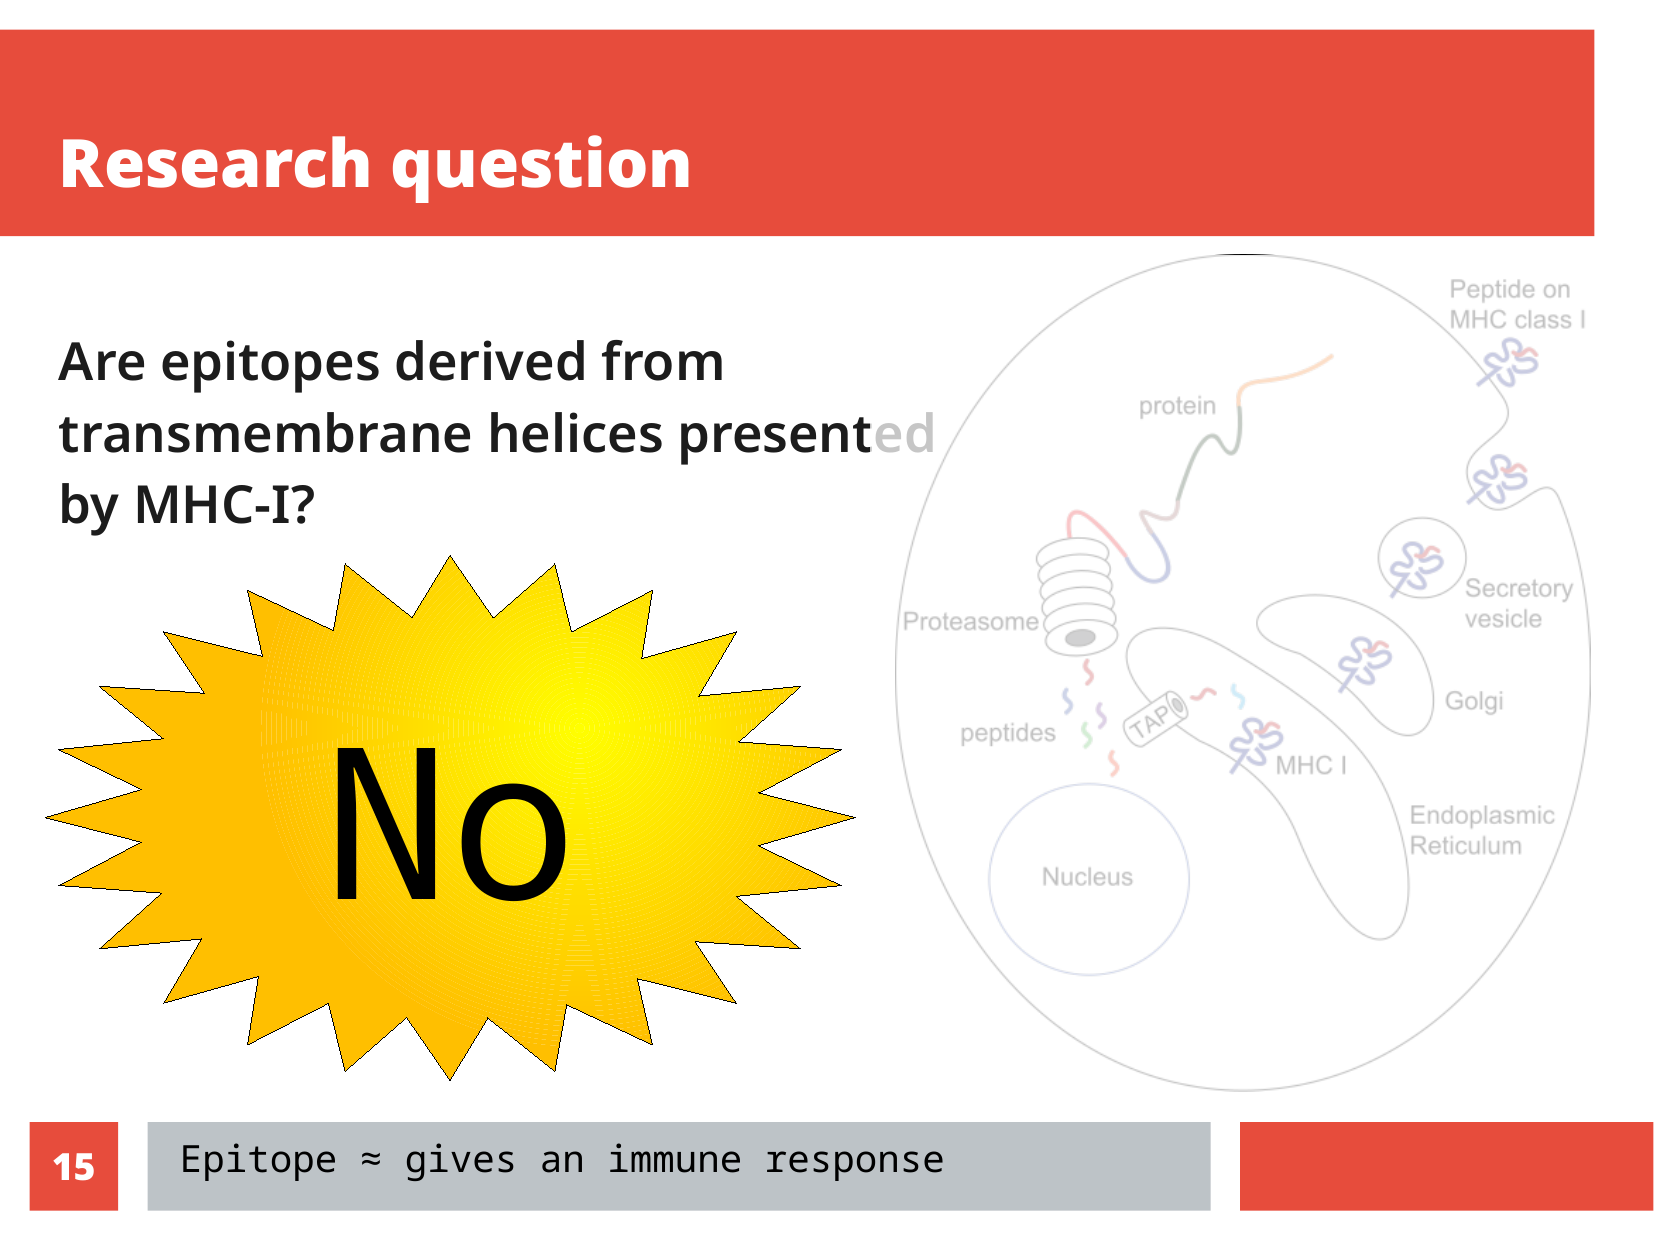

# Research question
Are epitopes derived from transmembrane helices presented by MHC-I?
No
15
Epitope ≈ gives an immune response